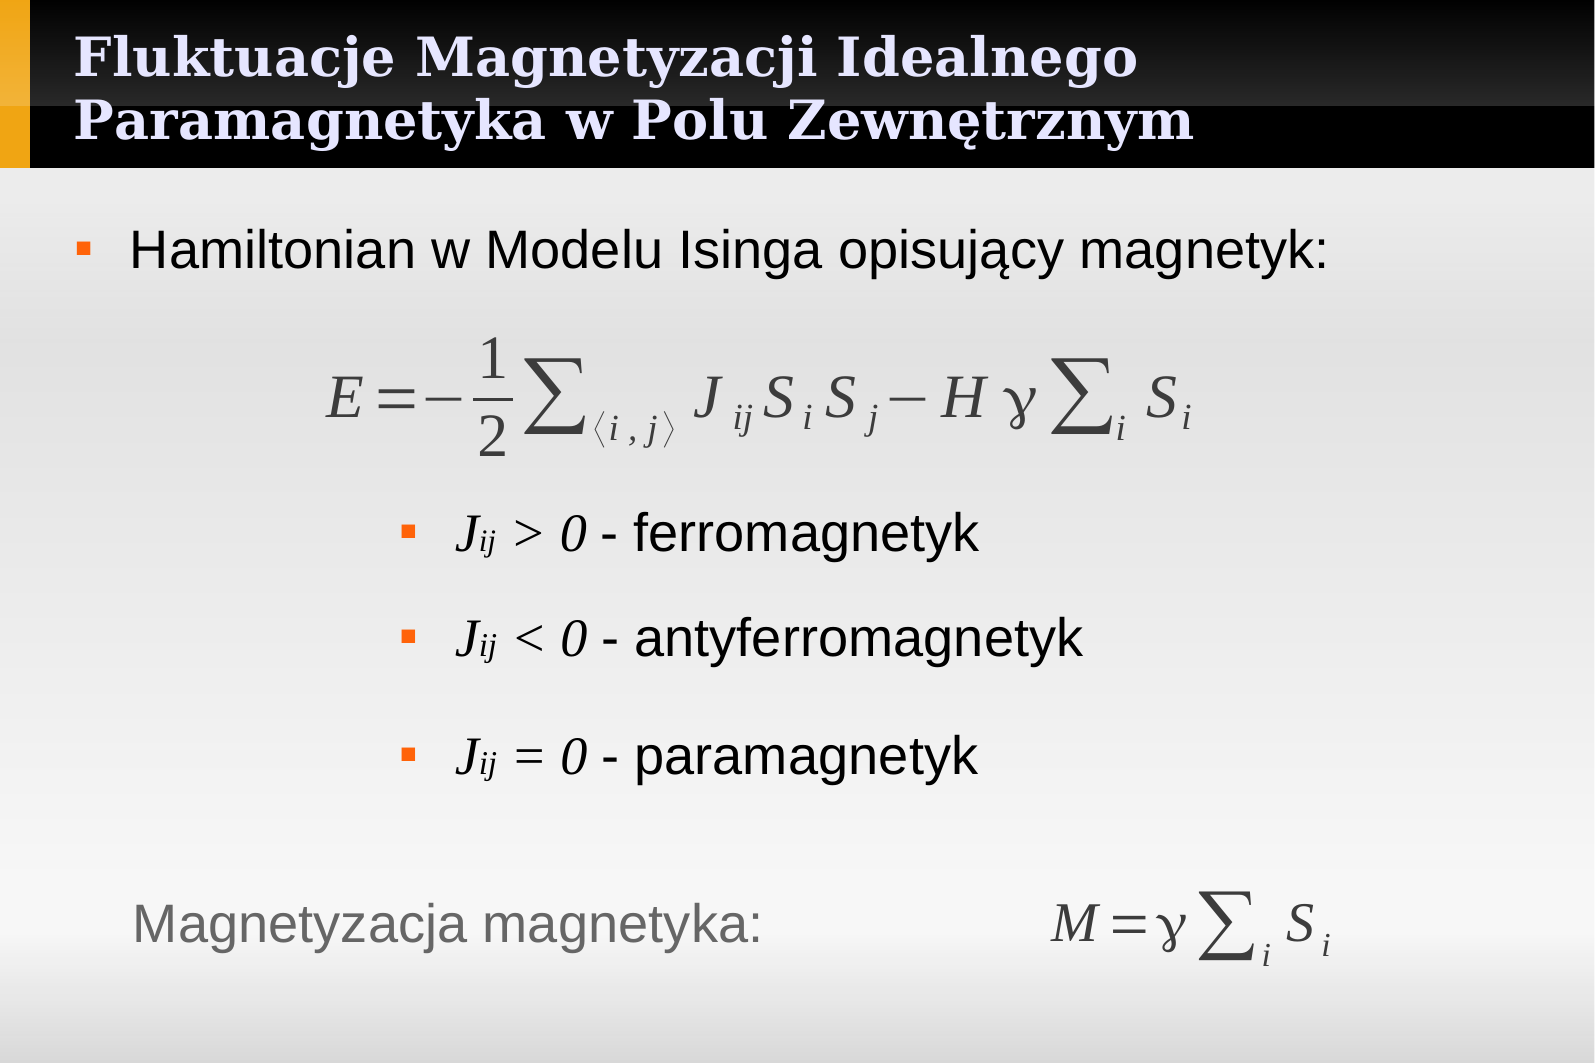

# Fluktuacje Magnetyzacji Idealnego Paramagnetyka w Polu Zewnętrznym
Hamiltonian w Modelu Isinga opisujący magnetyk:
Jij > 0 - ferromagnetyk
Jij < 0 - antyferromagnetyk
Jij = 0 - paramagnetyk
Magnetyzacja magnetyka: